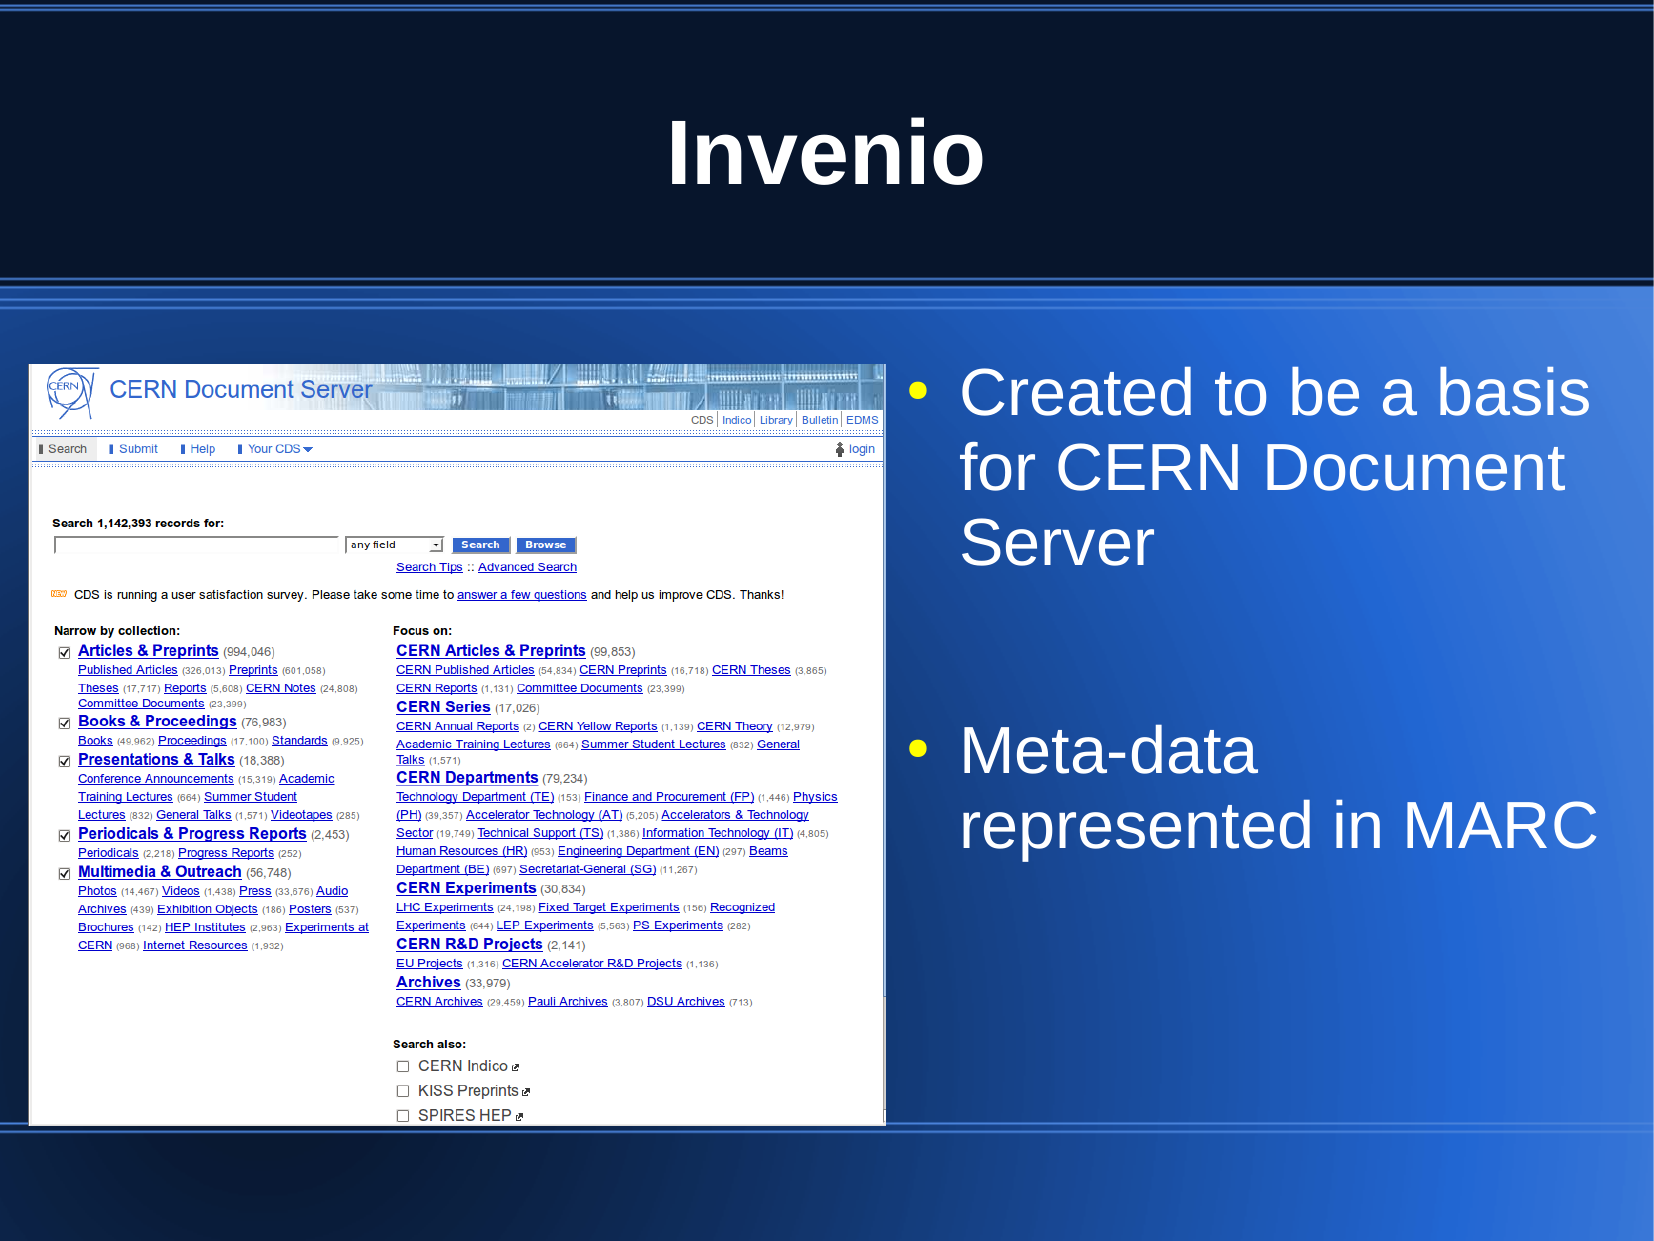

# Invenio
Created to be a basis for CERN Document Server
Meta-data represented in MARC